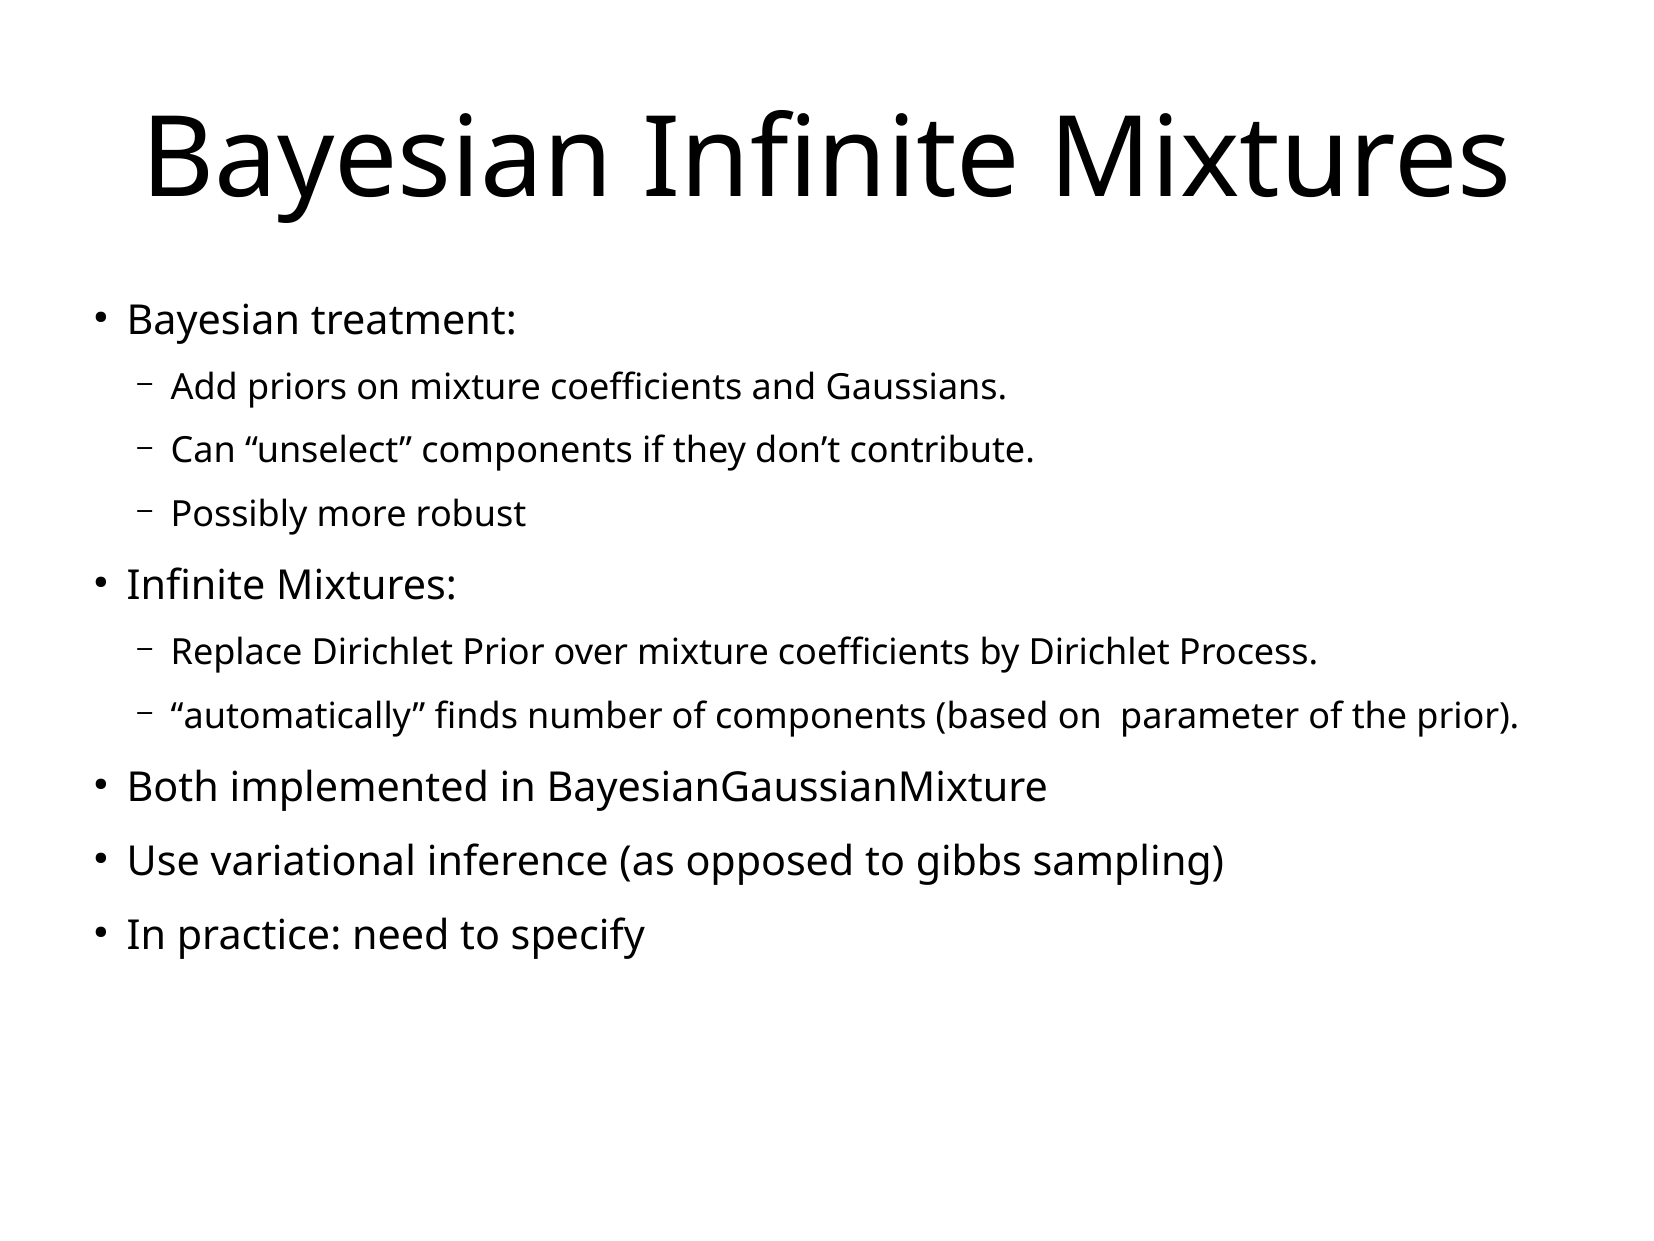

# Bayesian Infinite Mixtures
Bayesian treatment:
Add priors on mixture coefficients and Gaussians.
Can “unselect” components if they don’t contribute.
Possibly more robust
Infinite Mixtures:
Replace Dirichlet Prior over mixture coefficients by Dirichlet Process.
“automatically” finds number of components (based on parameter of the prior).
Both implemented in BayesianGaussianMixture
Use variational inference (as opposed to gibbs sampling)
In practice: need to specify